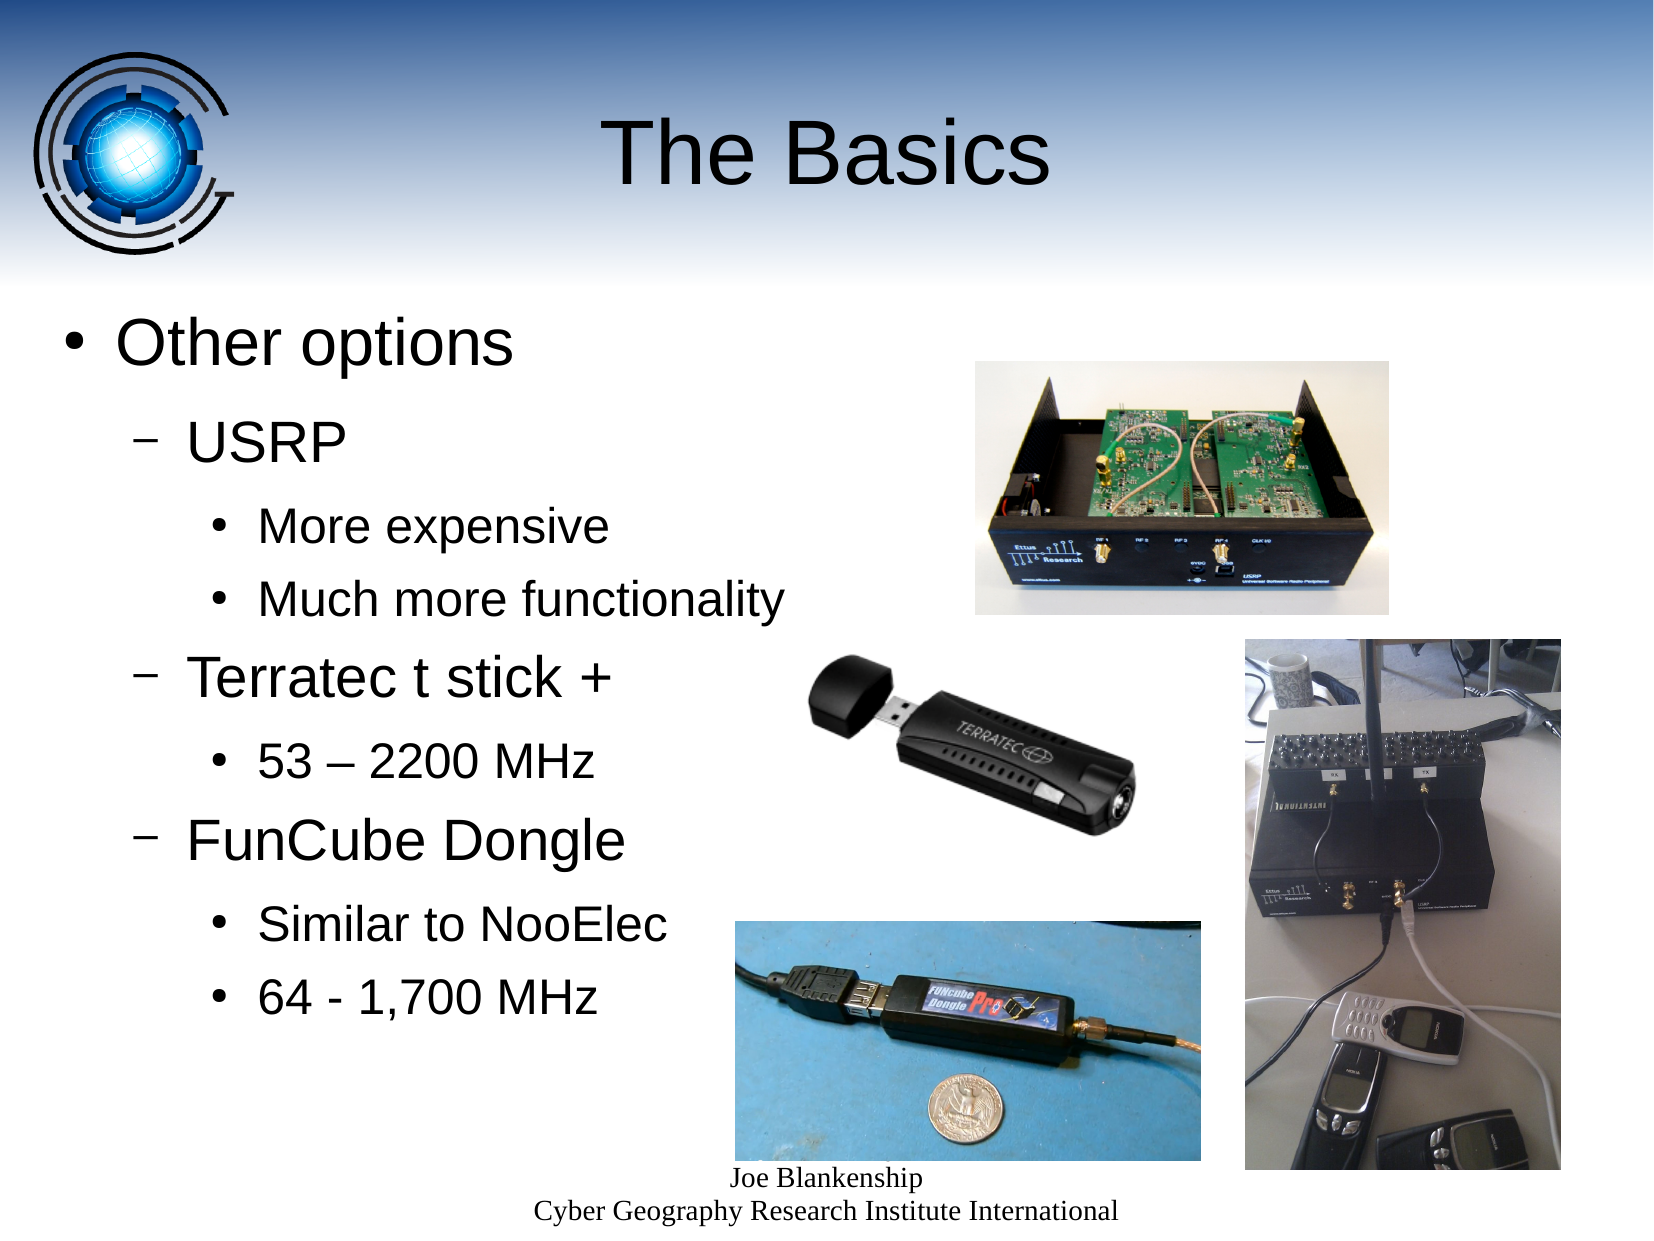

# The Basics
Other options
USRP
More expensive
Much more functionality
Terratec t stick +
53 – 2200 MHz
FunCube Dongle
Similar to NooElec
64 - 1,700 MHz